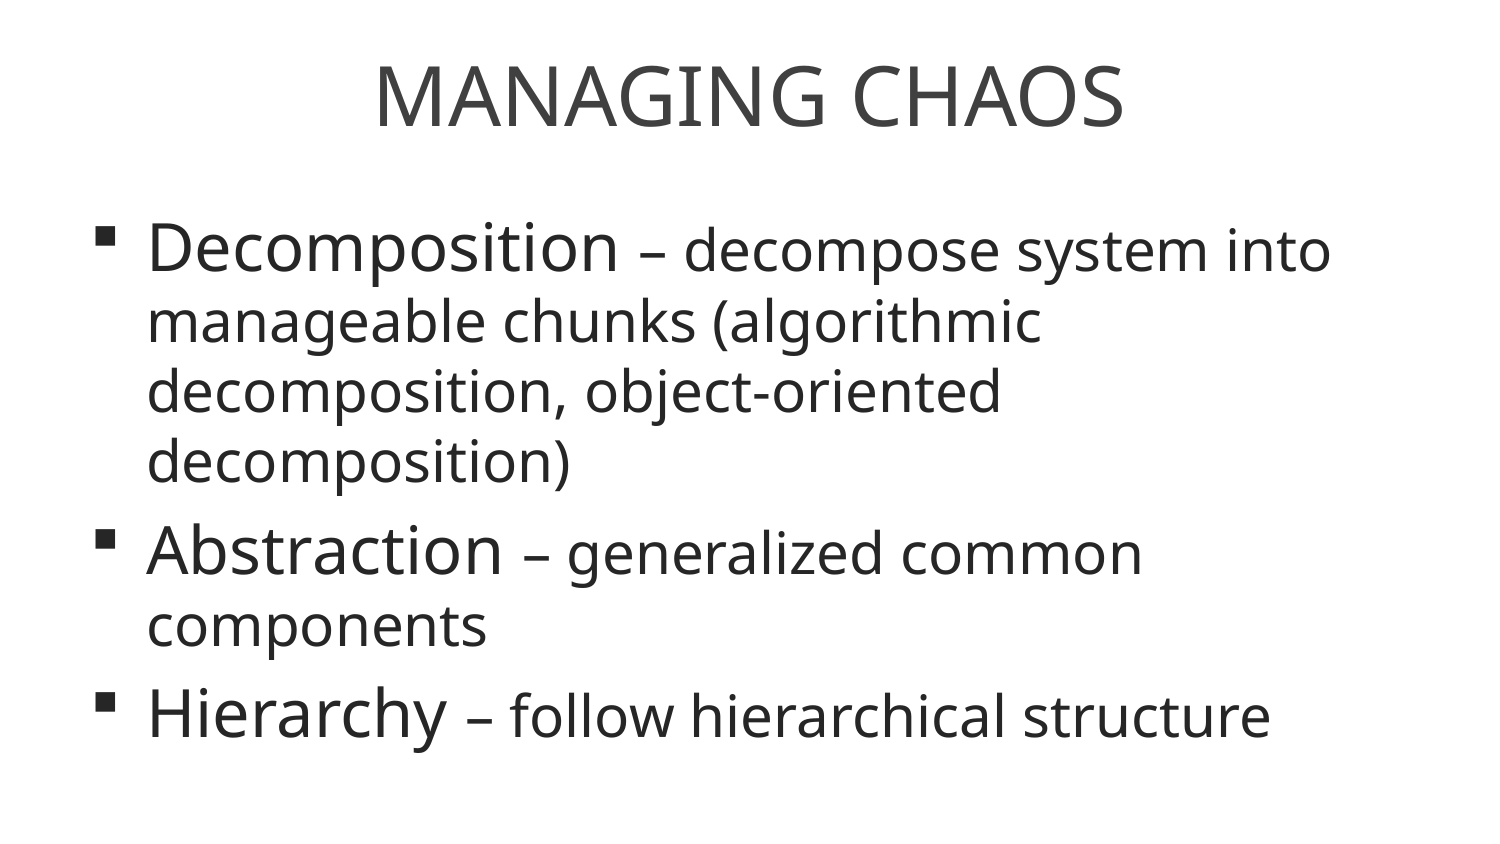

# Managing chaos
Decomposition – decompose system into manageable chunks (algorithmic decomposition, object-oriented decomposition)
Abstraction – generalized common components
Hierarchy – follow hierarchical structure